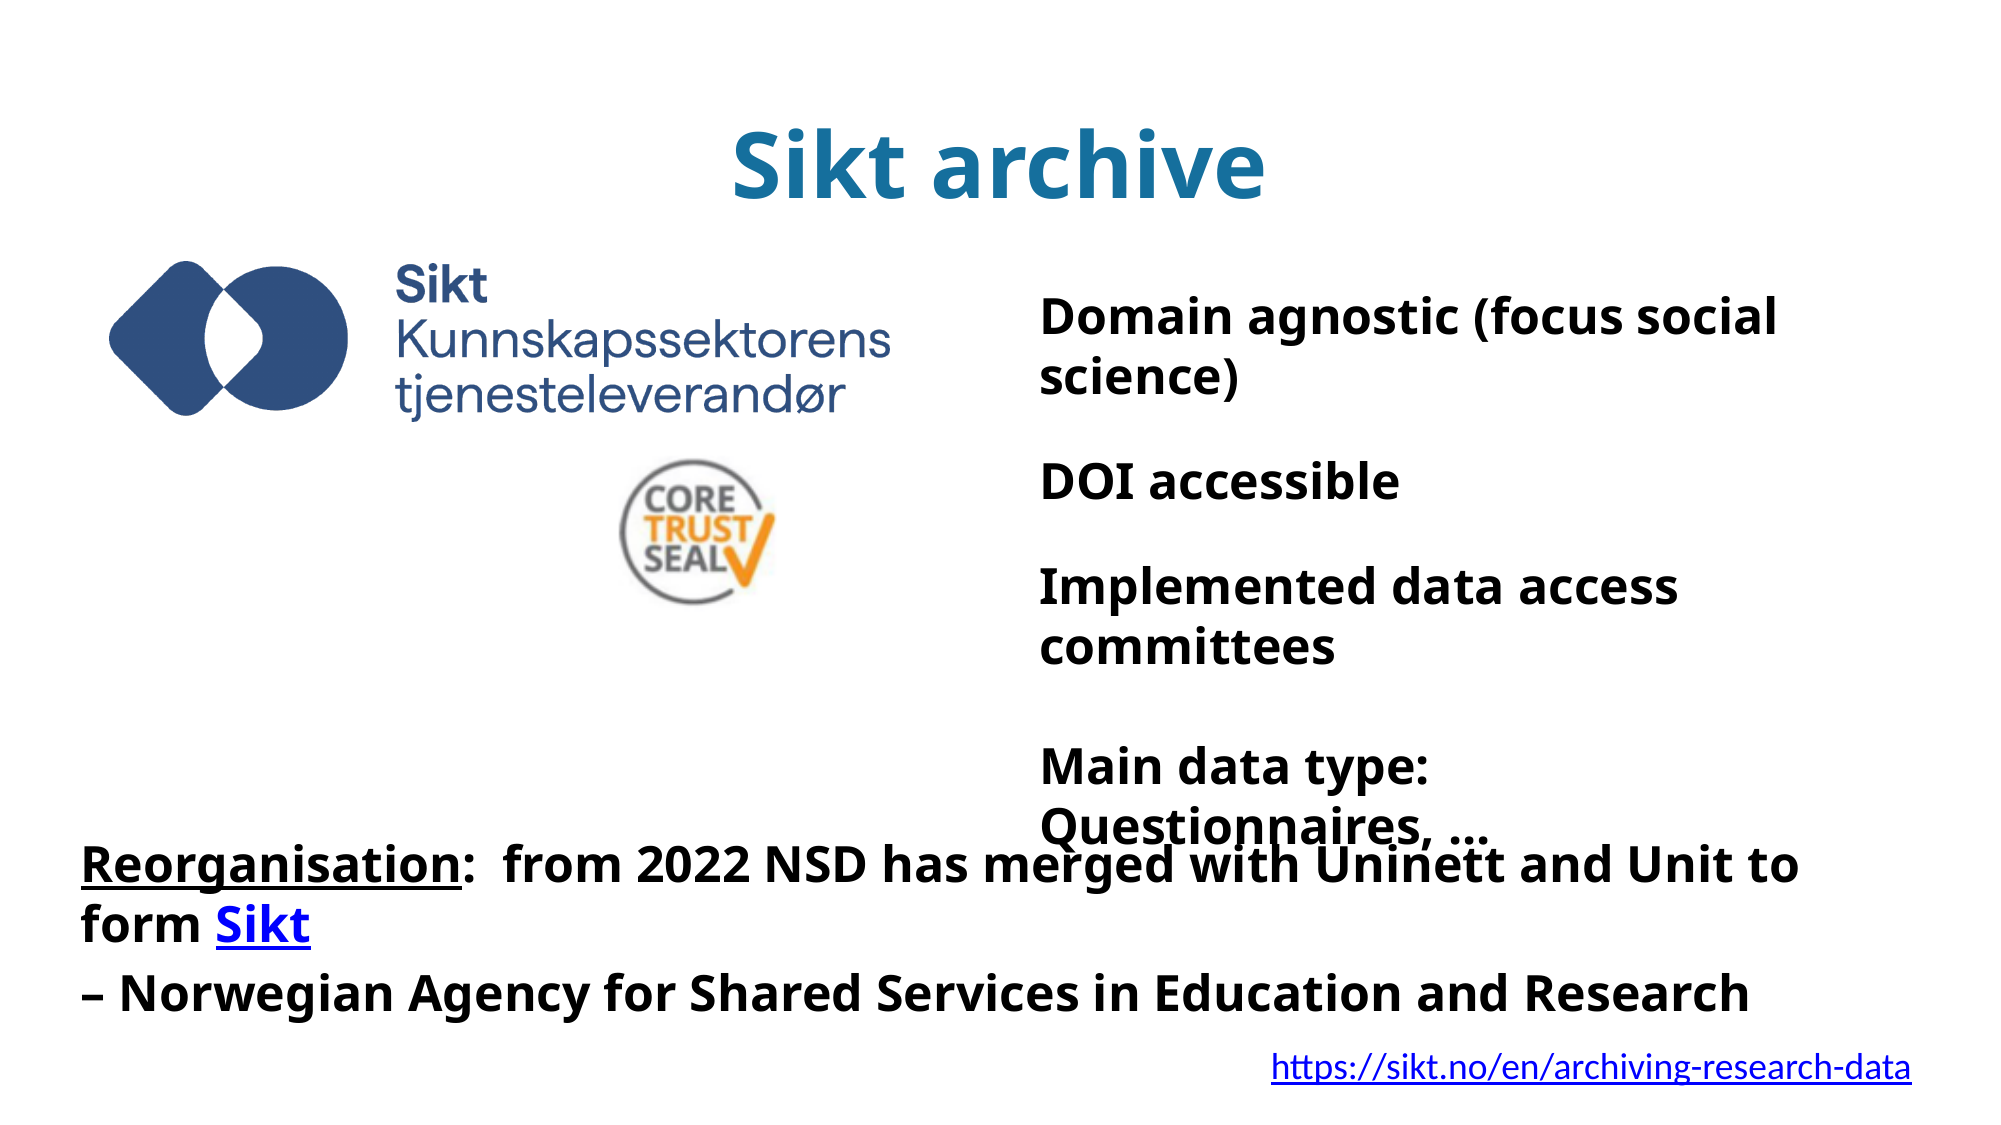

Sikt archive
Domain agnostic (focus social science)
DOI accessible
Implemented data access committees
Main data type: Questionnaires, ...
Reorganisation: from 2022 NSD has merged with Uninett and Unit to form Sikt
– Norwegian Agency for Shared Services in Education and Research
https://sikt.no/en/archiving-research-data